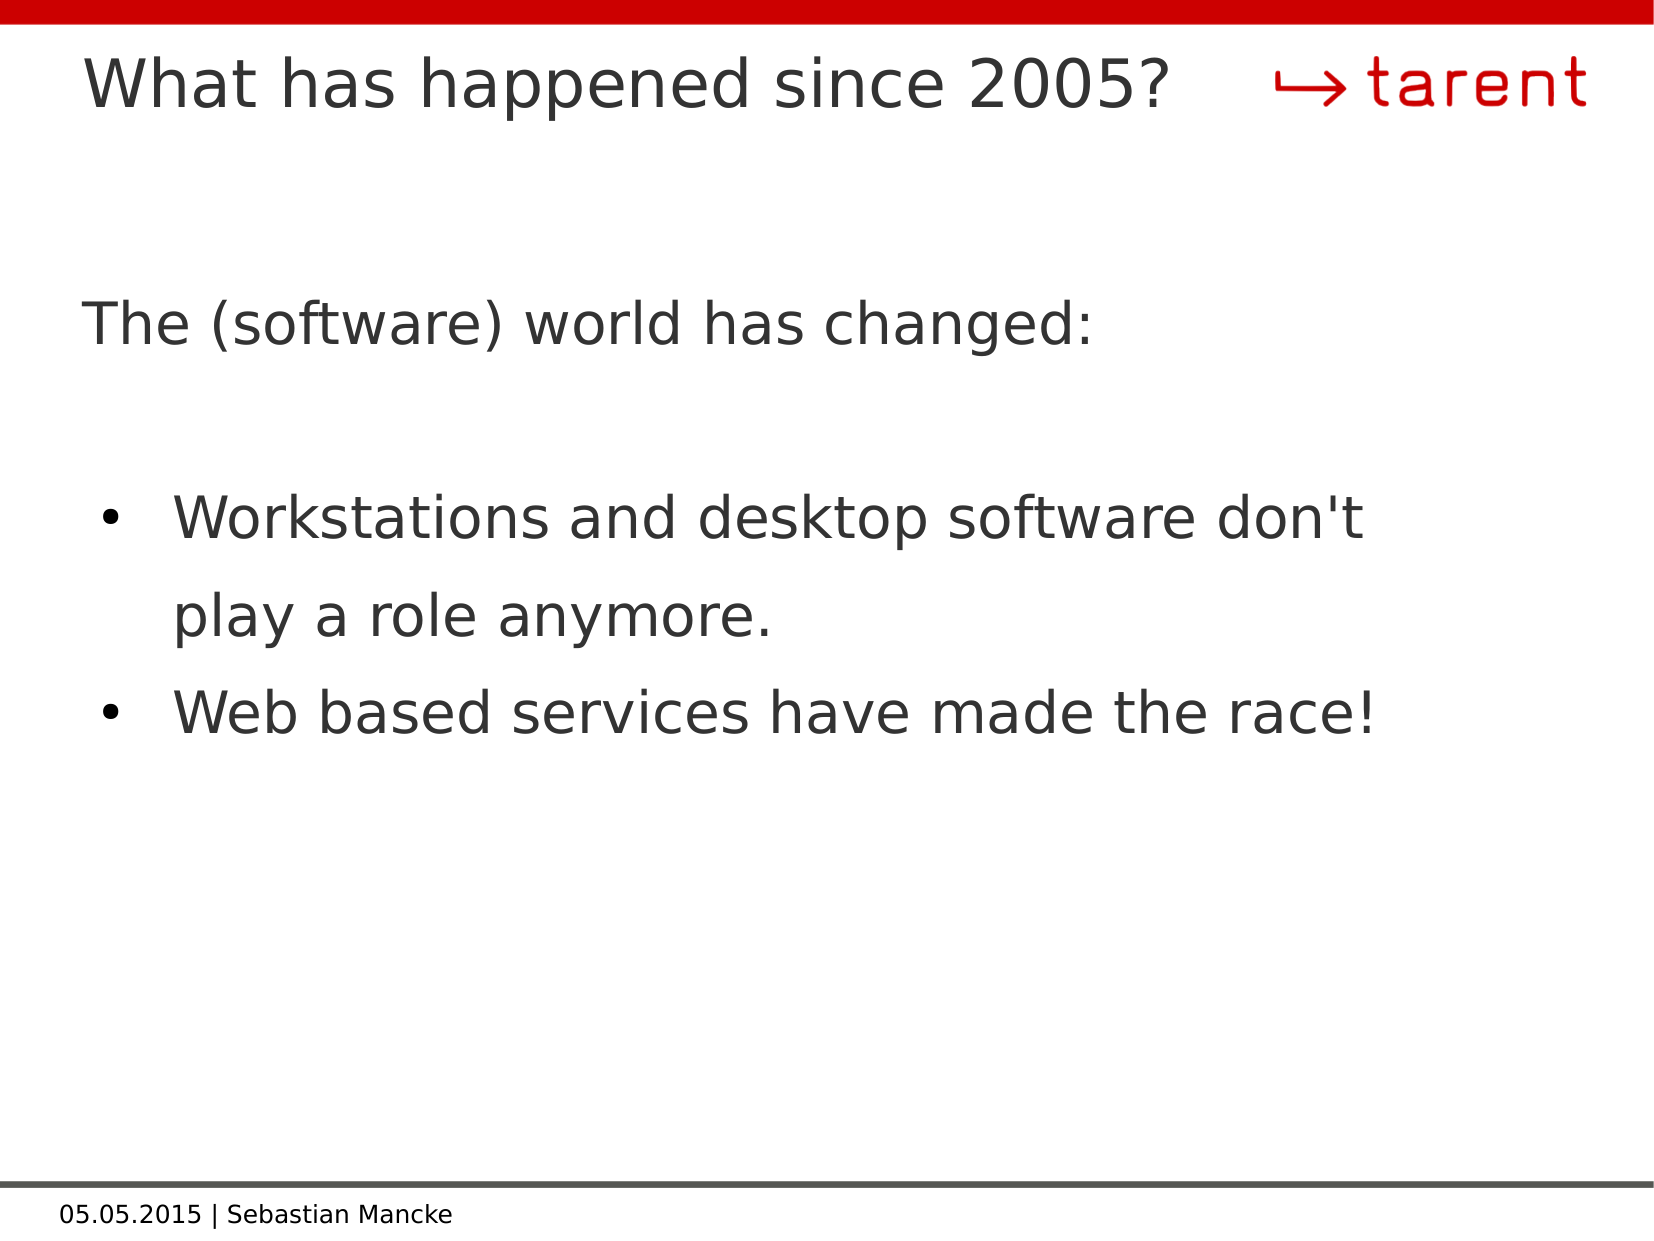

# What has happened since 2005?
The (software) world has changed:
 Workstations and desktop software don't
 play a role anymore.
 Web based services have made the race!